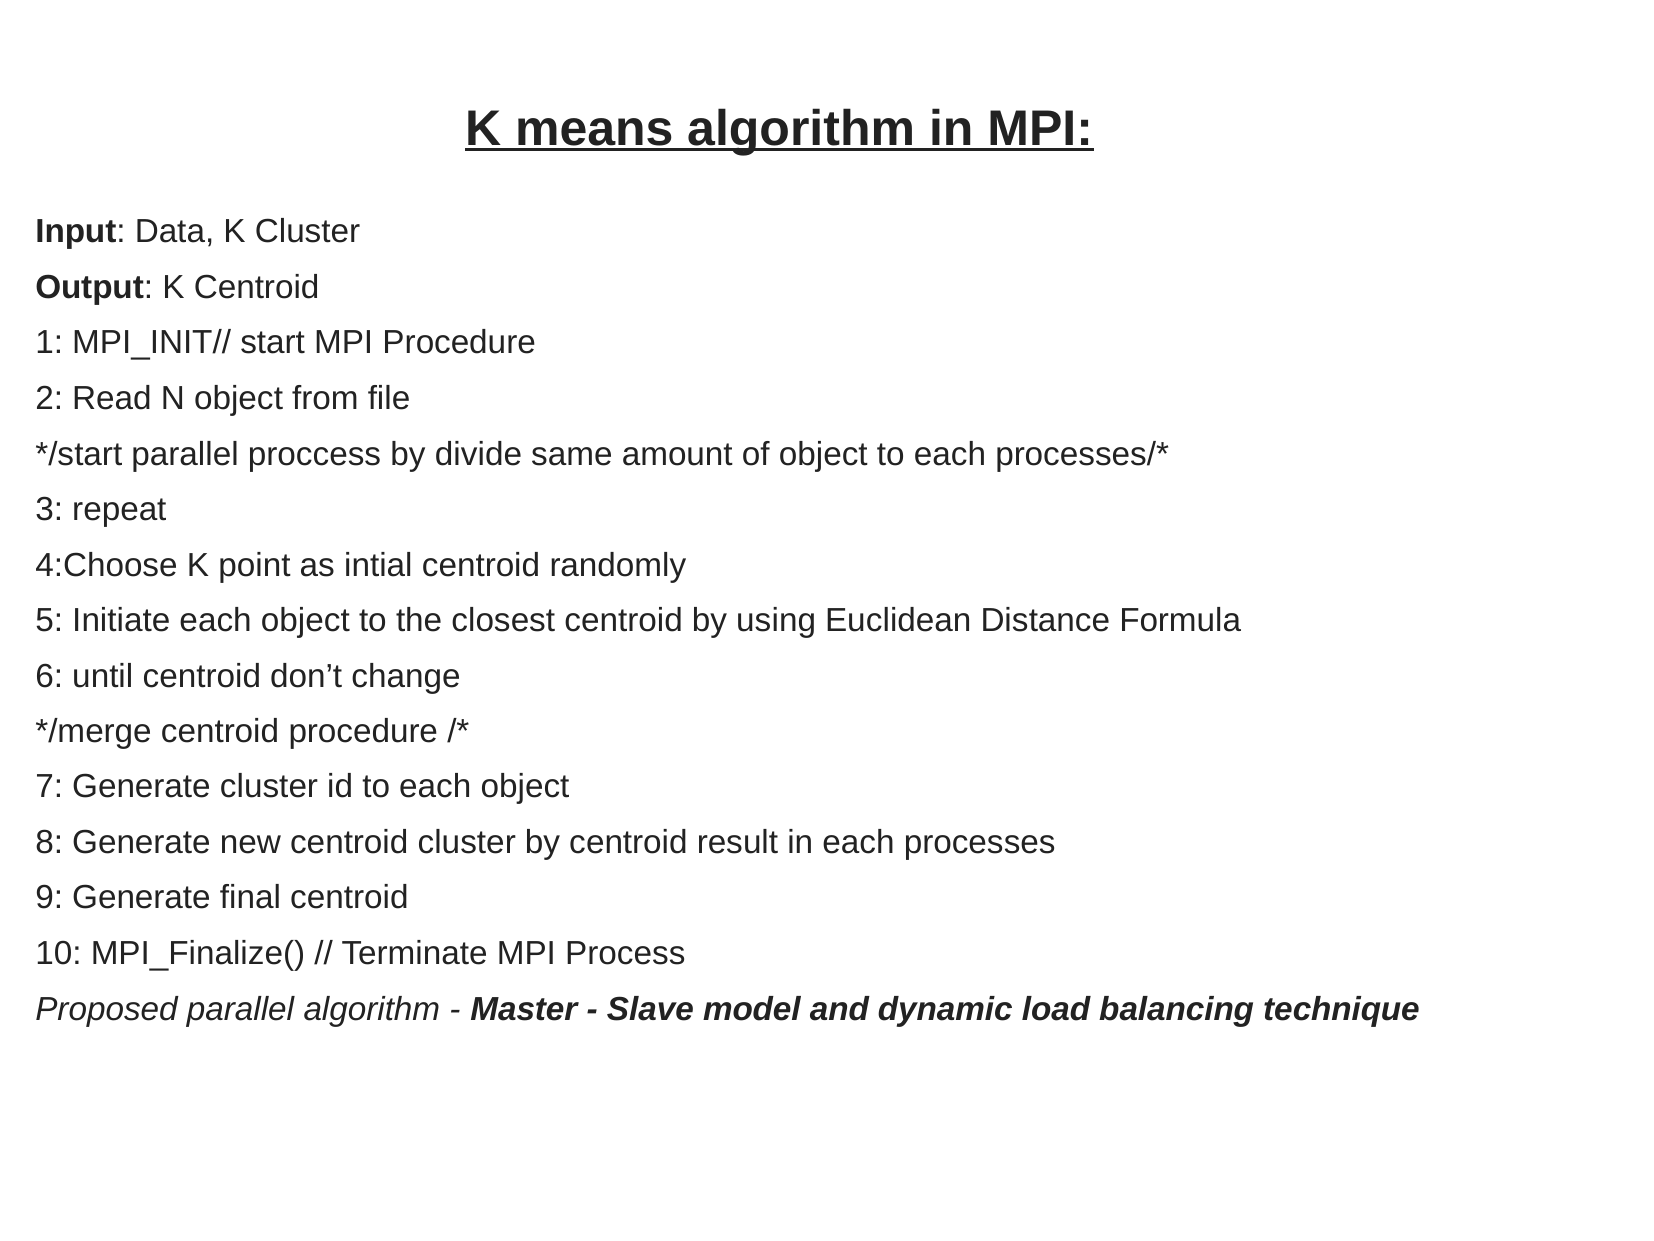

# K means algorithm in MPI:
Input: Data, K Cluster
Output: K Centroid
1: MPI_INIT// start MPI Procedure
2: Read N object from file
*/start parallel proccess by divide same amount of object to each processes/*
3: repeat
4:Choose K point as intial centroid randomly
5: Initiate each object to the closest centroid by using Euclidean Distance Formula
6: until centroid don’t change
*/merge centroid procedure /*
7: Generate cluster id to each object
8: Generate new centroid cluster by centroid result in each processes
9: Generate final centroid
10: MPI_Finalize() // Terminate MPI Process
Proposed parallel algorithm - Master - Slave model and dynamic load balancing technique